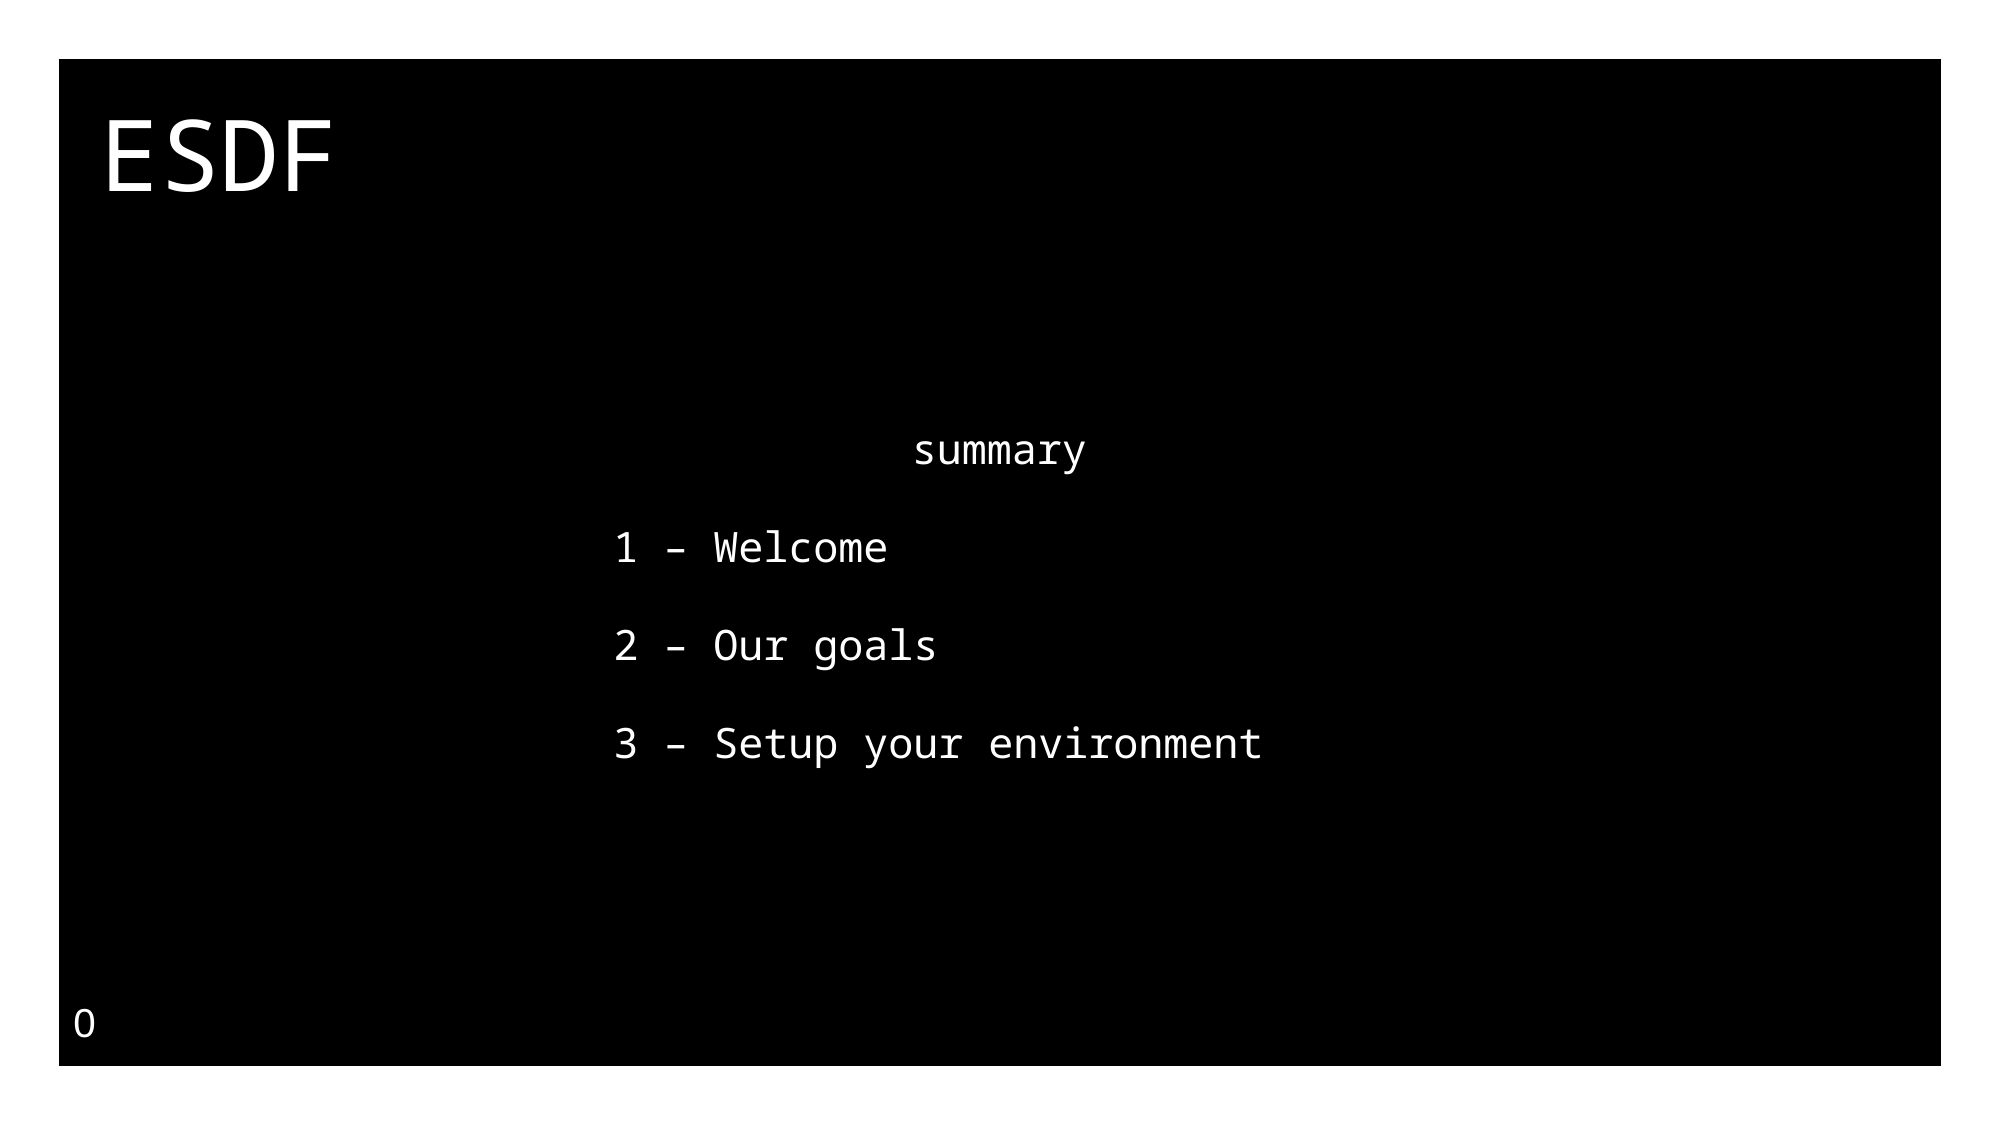

# ESDF
	summary
1 – Welcome
2 – Our goals
3 – Setup your environment
0